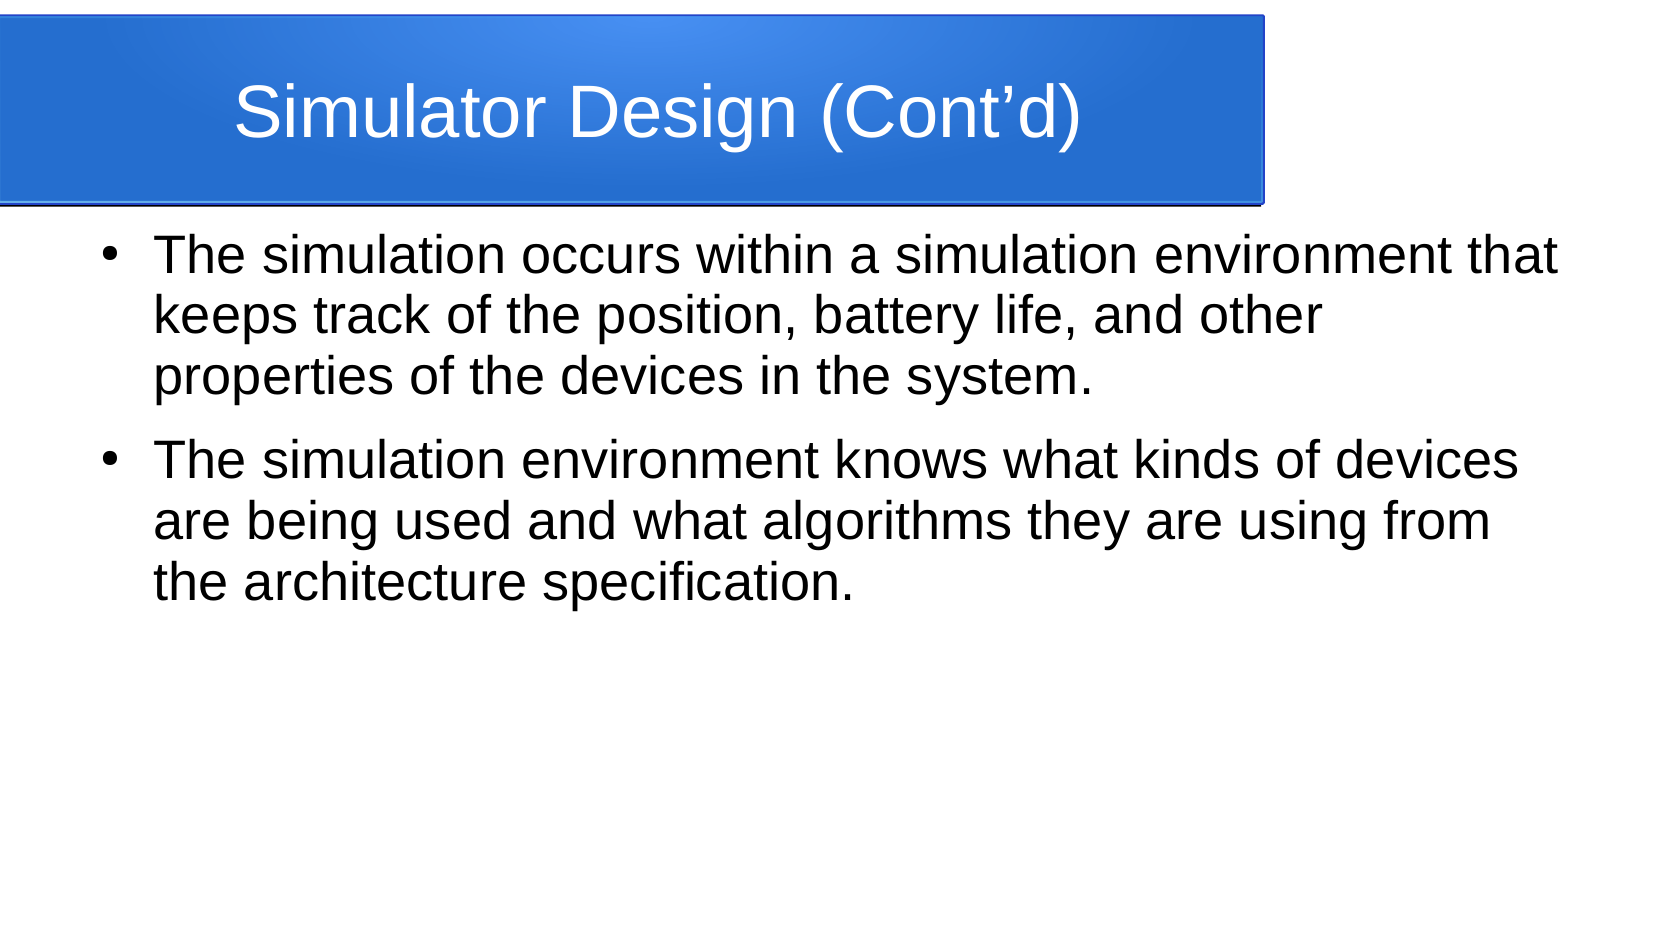

# Simulator Design (Cont’d)
The simulation occurs within a simulation environment that keeps track of the position, battery life, and other properties of the devices in the system.
The simulation environment knows what kinds of devices are being used and what algorithms they are using from the architecture specification.